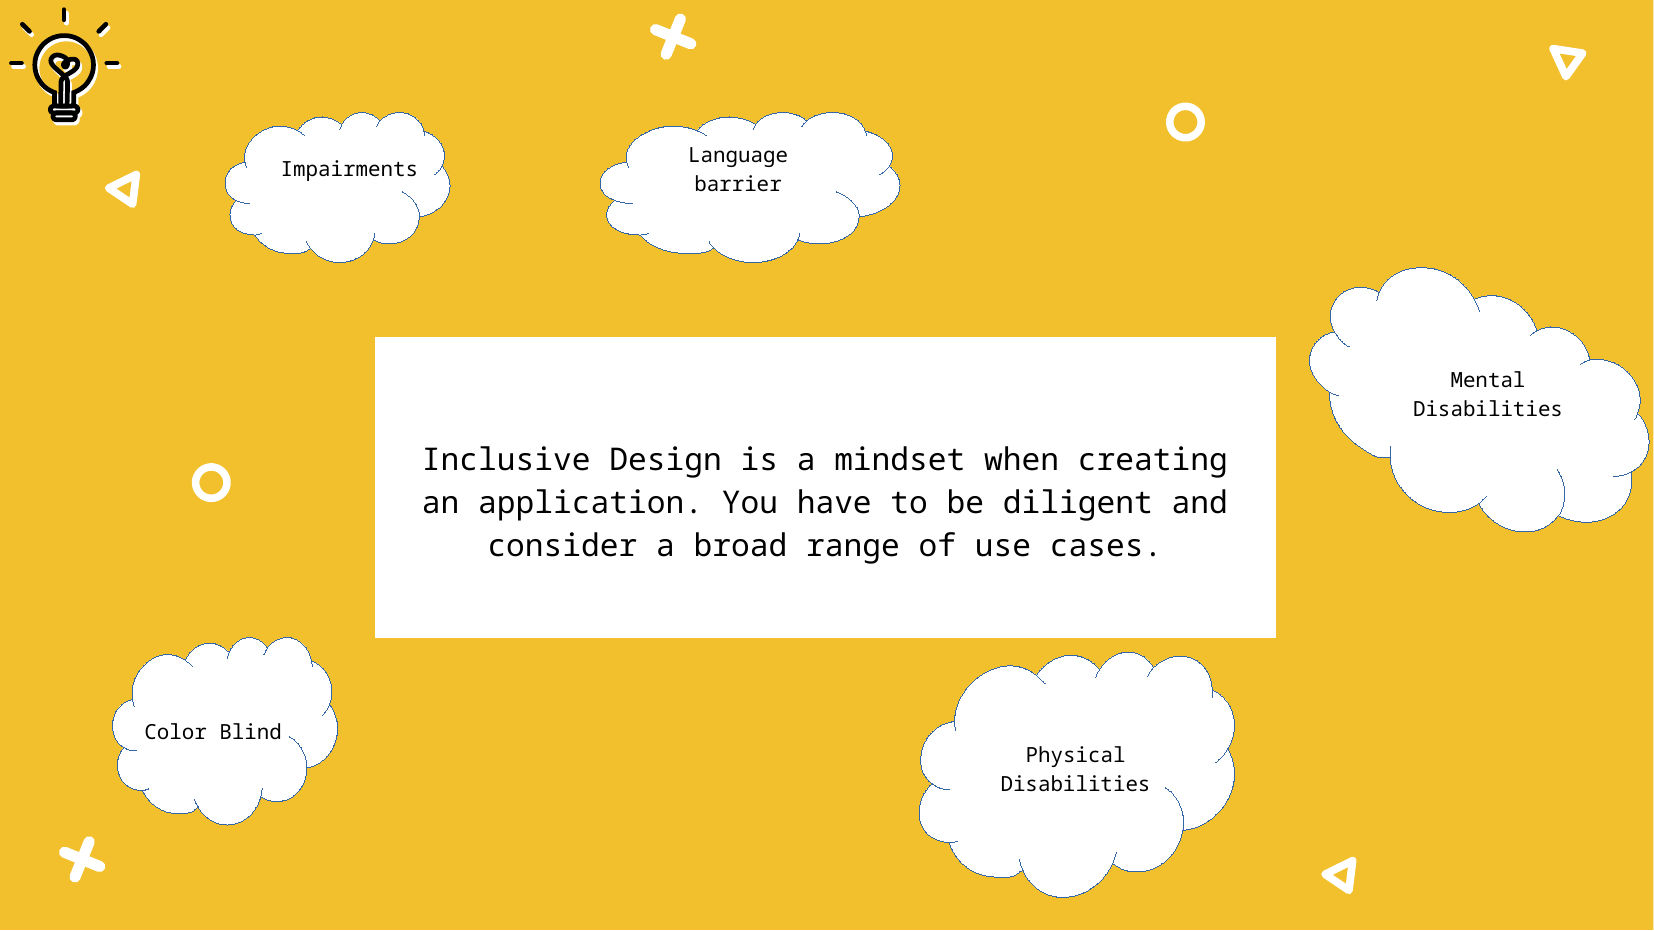

Impairments
Language barrier
Mental Disabilities
# Inclusive Design is a mindset when creating an application. You have to be diligent and consider a broad range of use cases.
Color Blind
Physical Disabilities